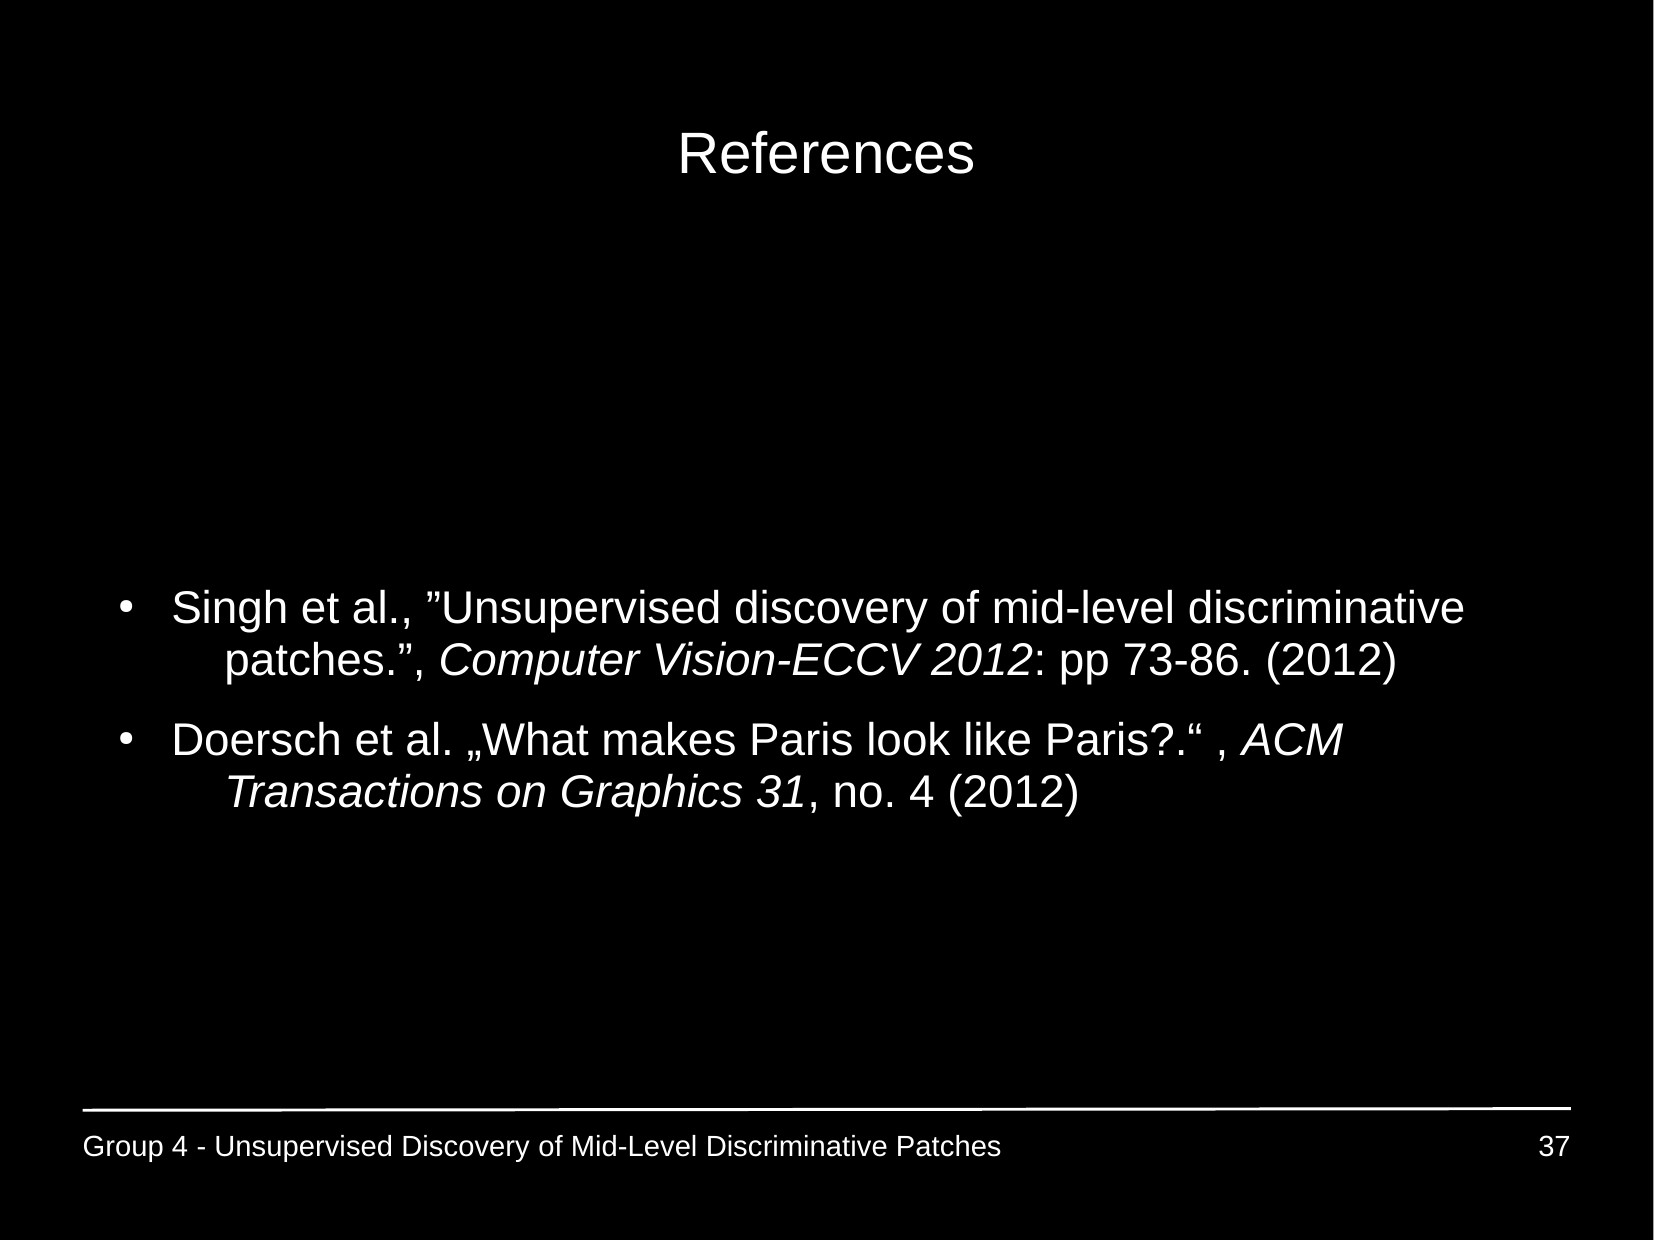

# References
Singh et al., ”Unsupervised discovery of mid-level discriminative patches.”, Computer Vision-ECCV 2012: pp 73-86. (2012)
Doersch et al. „What makes Paris look like Paris?.“ , ACM Transactions on Graphics 31, no. 4 (2012)
37